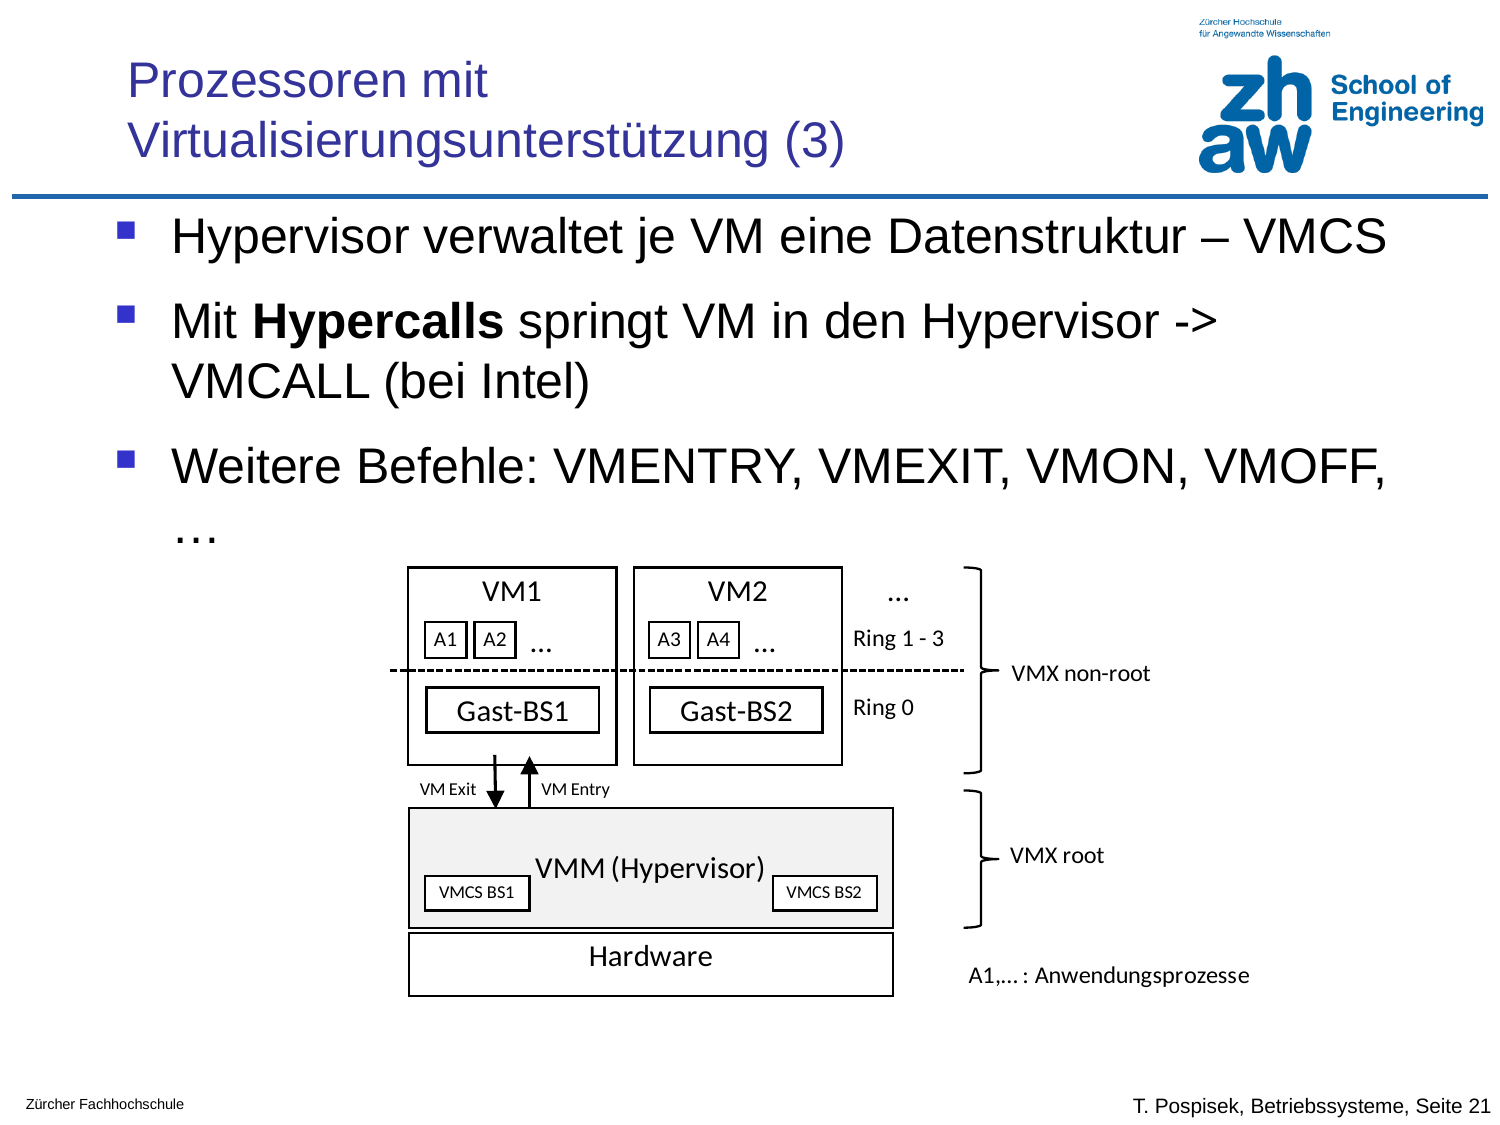

# Prozessoren mit Virtualisierungsunterstützung (3)
Hypervisor verwaltet je VM eine Datenstruktur – VMCS
Mit Hypercalls springt VM in den Hypervisor -> VMCALL (bei Intel)
Weitere Befehle: VMENTRY, VMEXIT, VMON, VMOFF,…